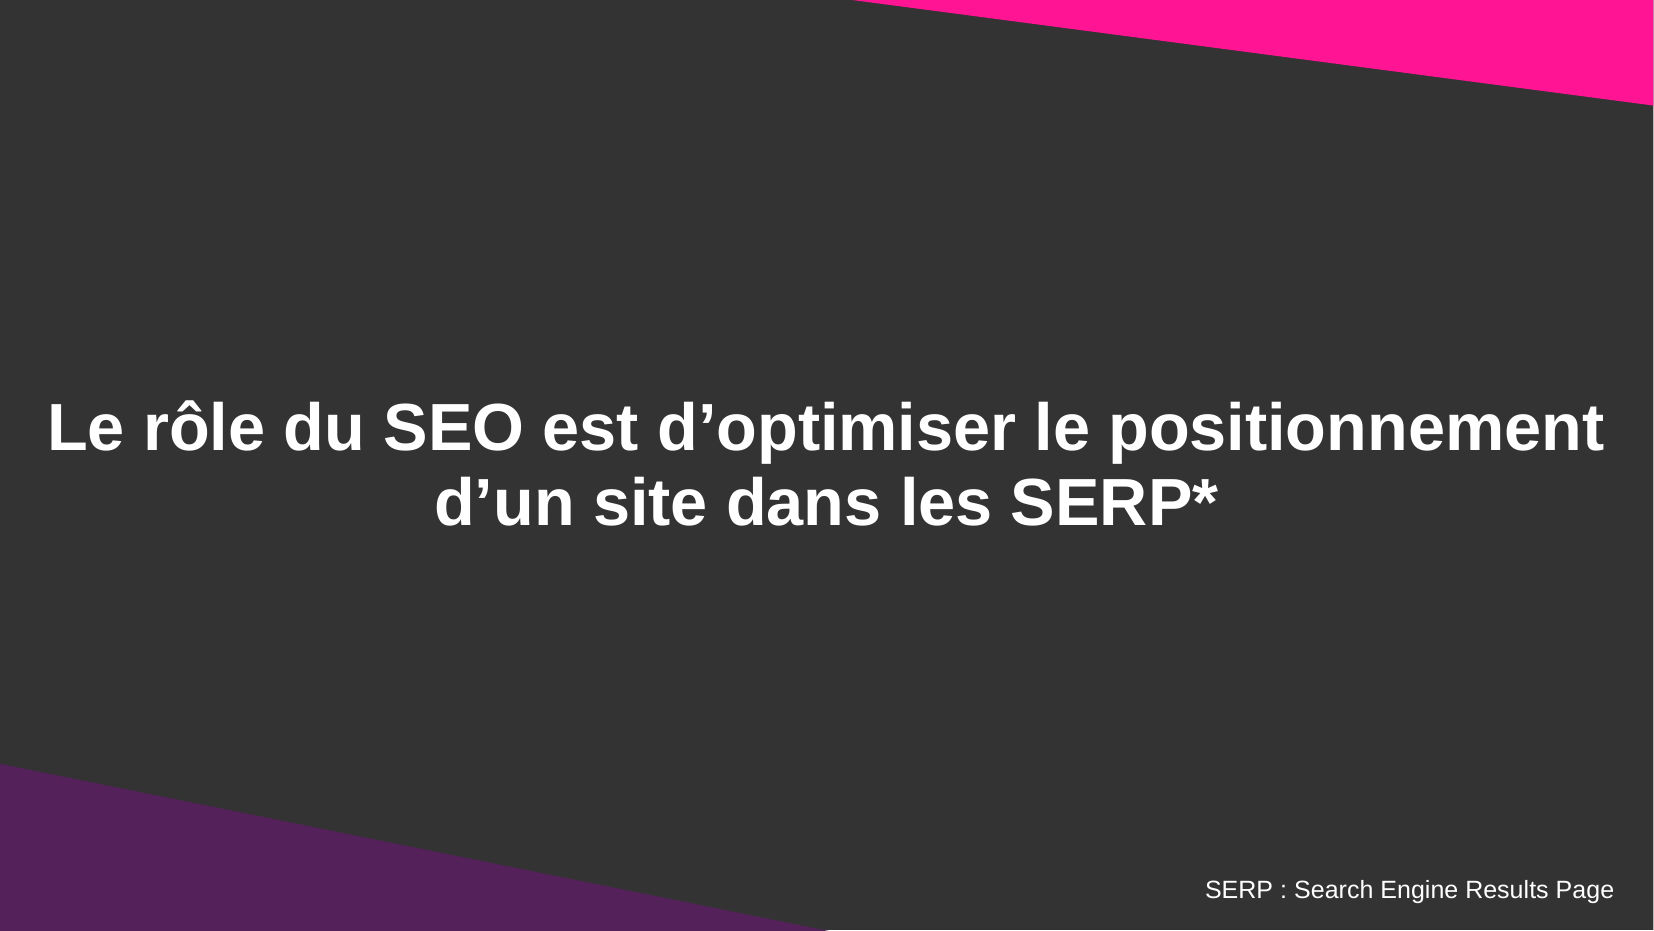

# Le rôle du SEO est d’optimiser le positionnement d’un site dans les SERP*
SERP : Search Engine Results Page